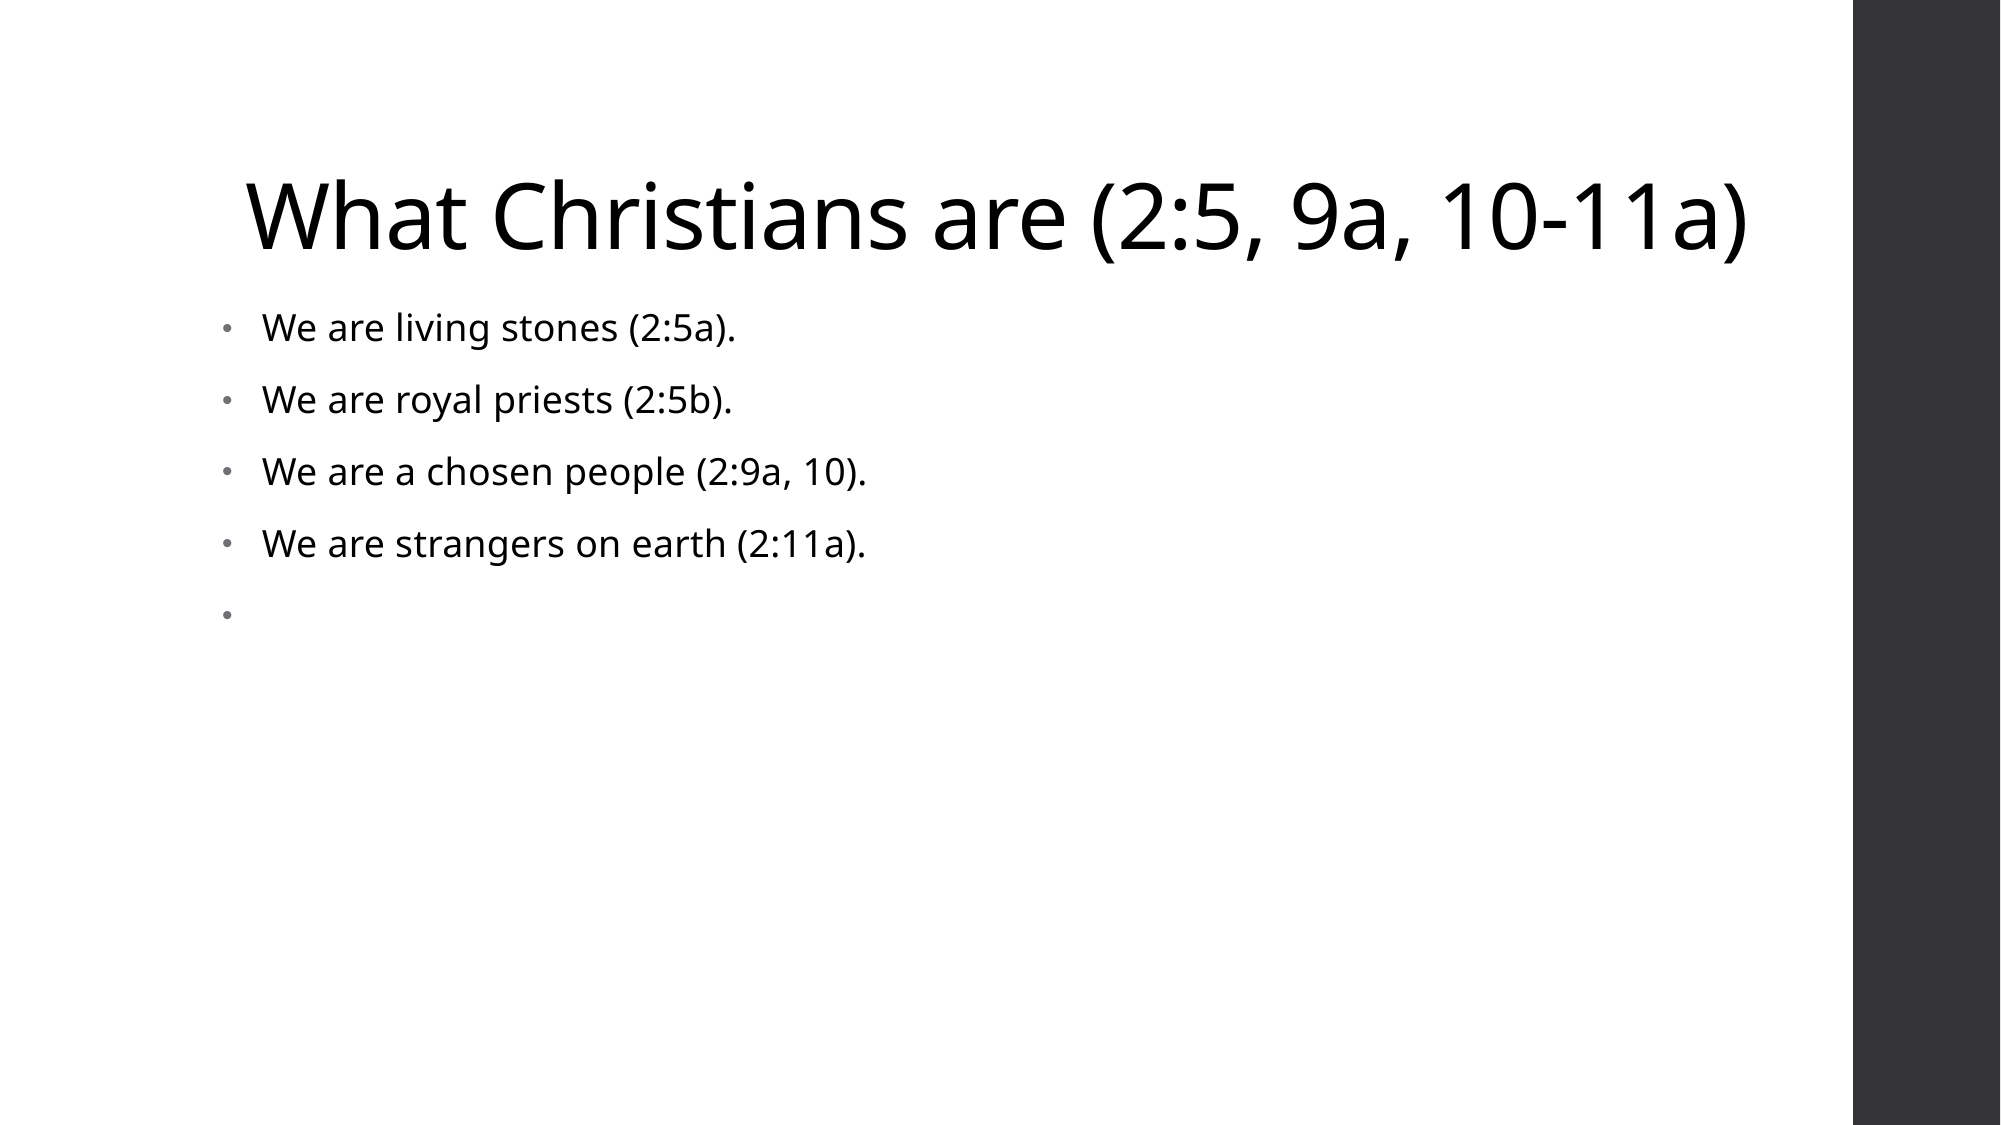

# What Christians are (2:5, 9a, 10-11a)
 We are living stones (2:5a).
 We are royal priests (2:5b).
 We are a chosen people (2:9a, 10).
 We are strangers on earth (2:11a).